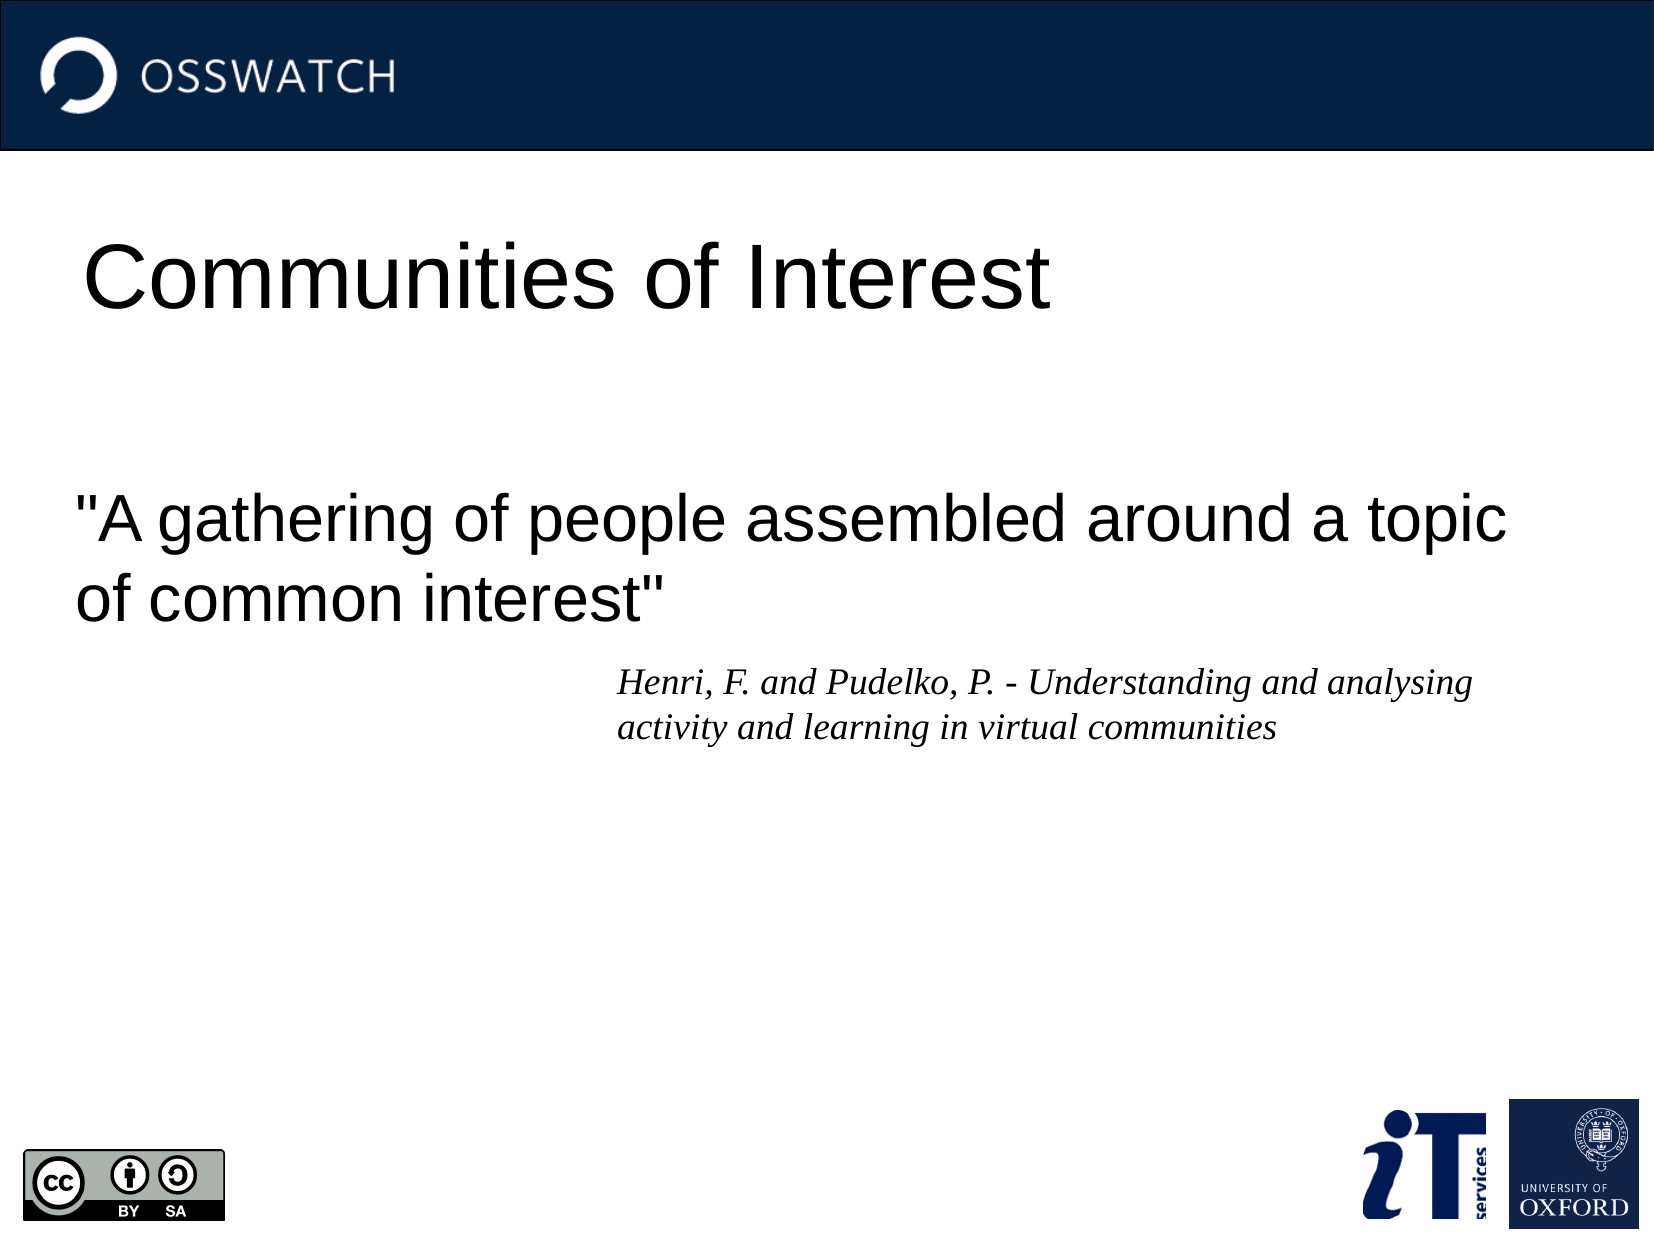

Communities of Interest
"A gathering of people assembled around a topic of common interest"
Henri, F. and Pudelko, P. - Understanding and analysing
activity and learning in virtual communities